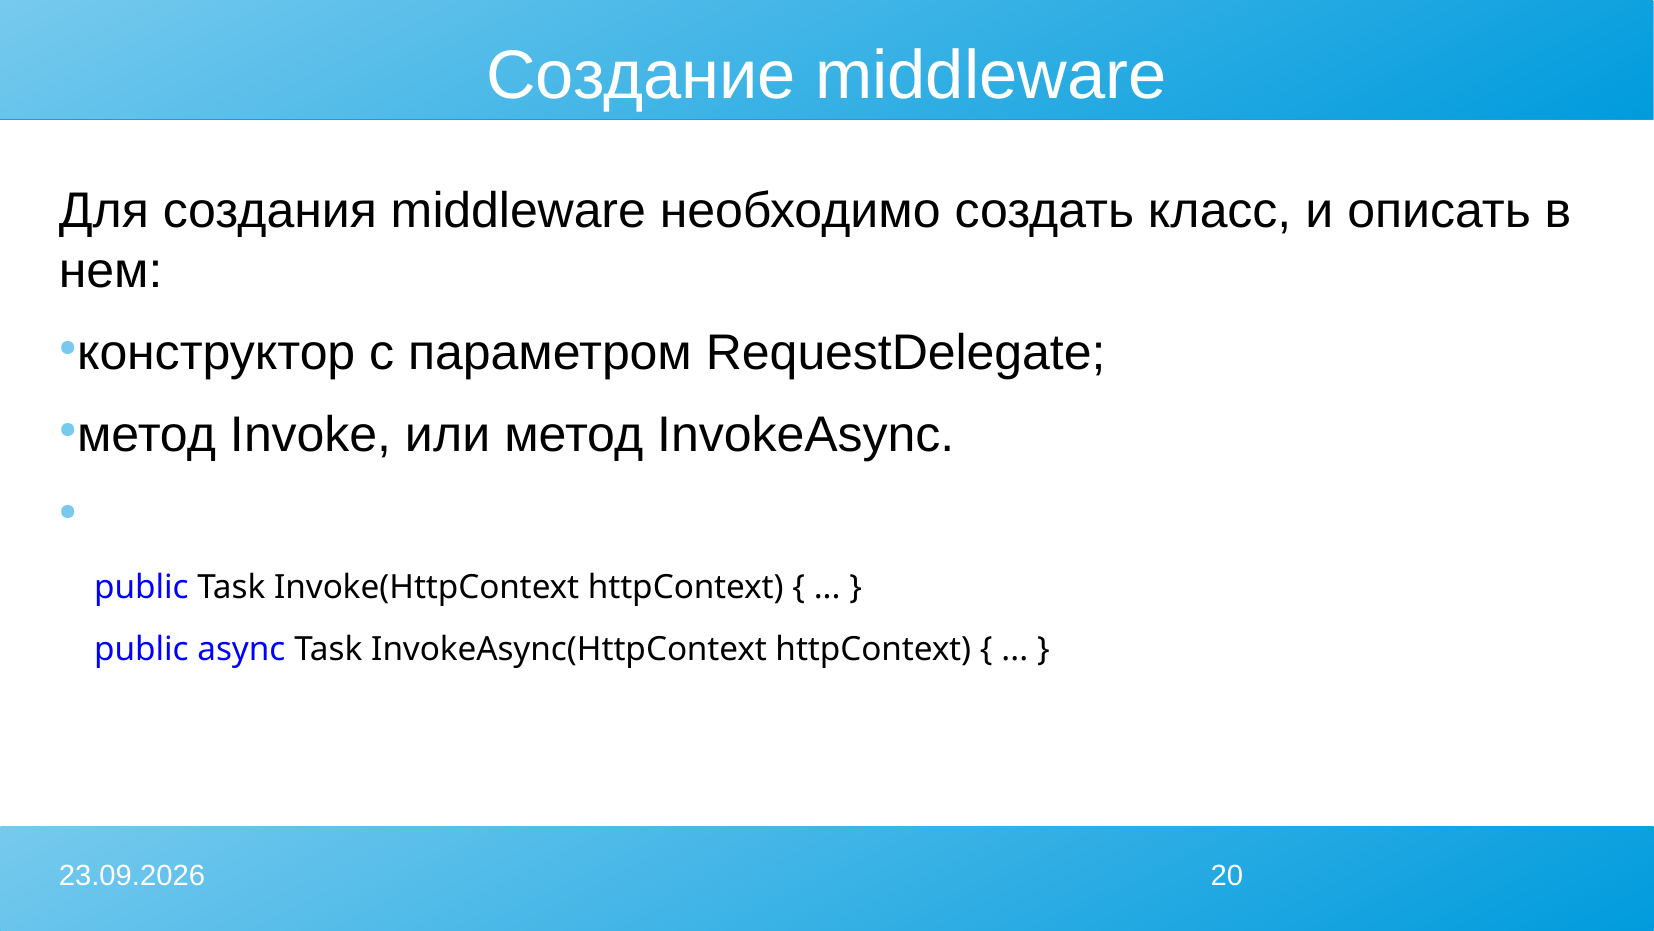

# Создание middleware
Для создания middleware необходимо создать класс, и описать в нем:
конструктор с параметром RequestDelegate;
метод Invoke, или метод InvokeAsync.
 public Task Invoke(HttpContext httpContext) { ... }
 public async Task InvokeAsync(HttpContext httpContext) { ... }